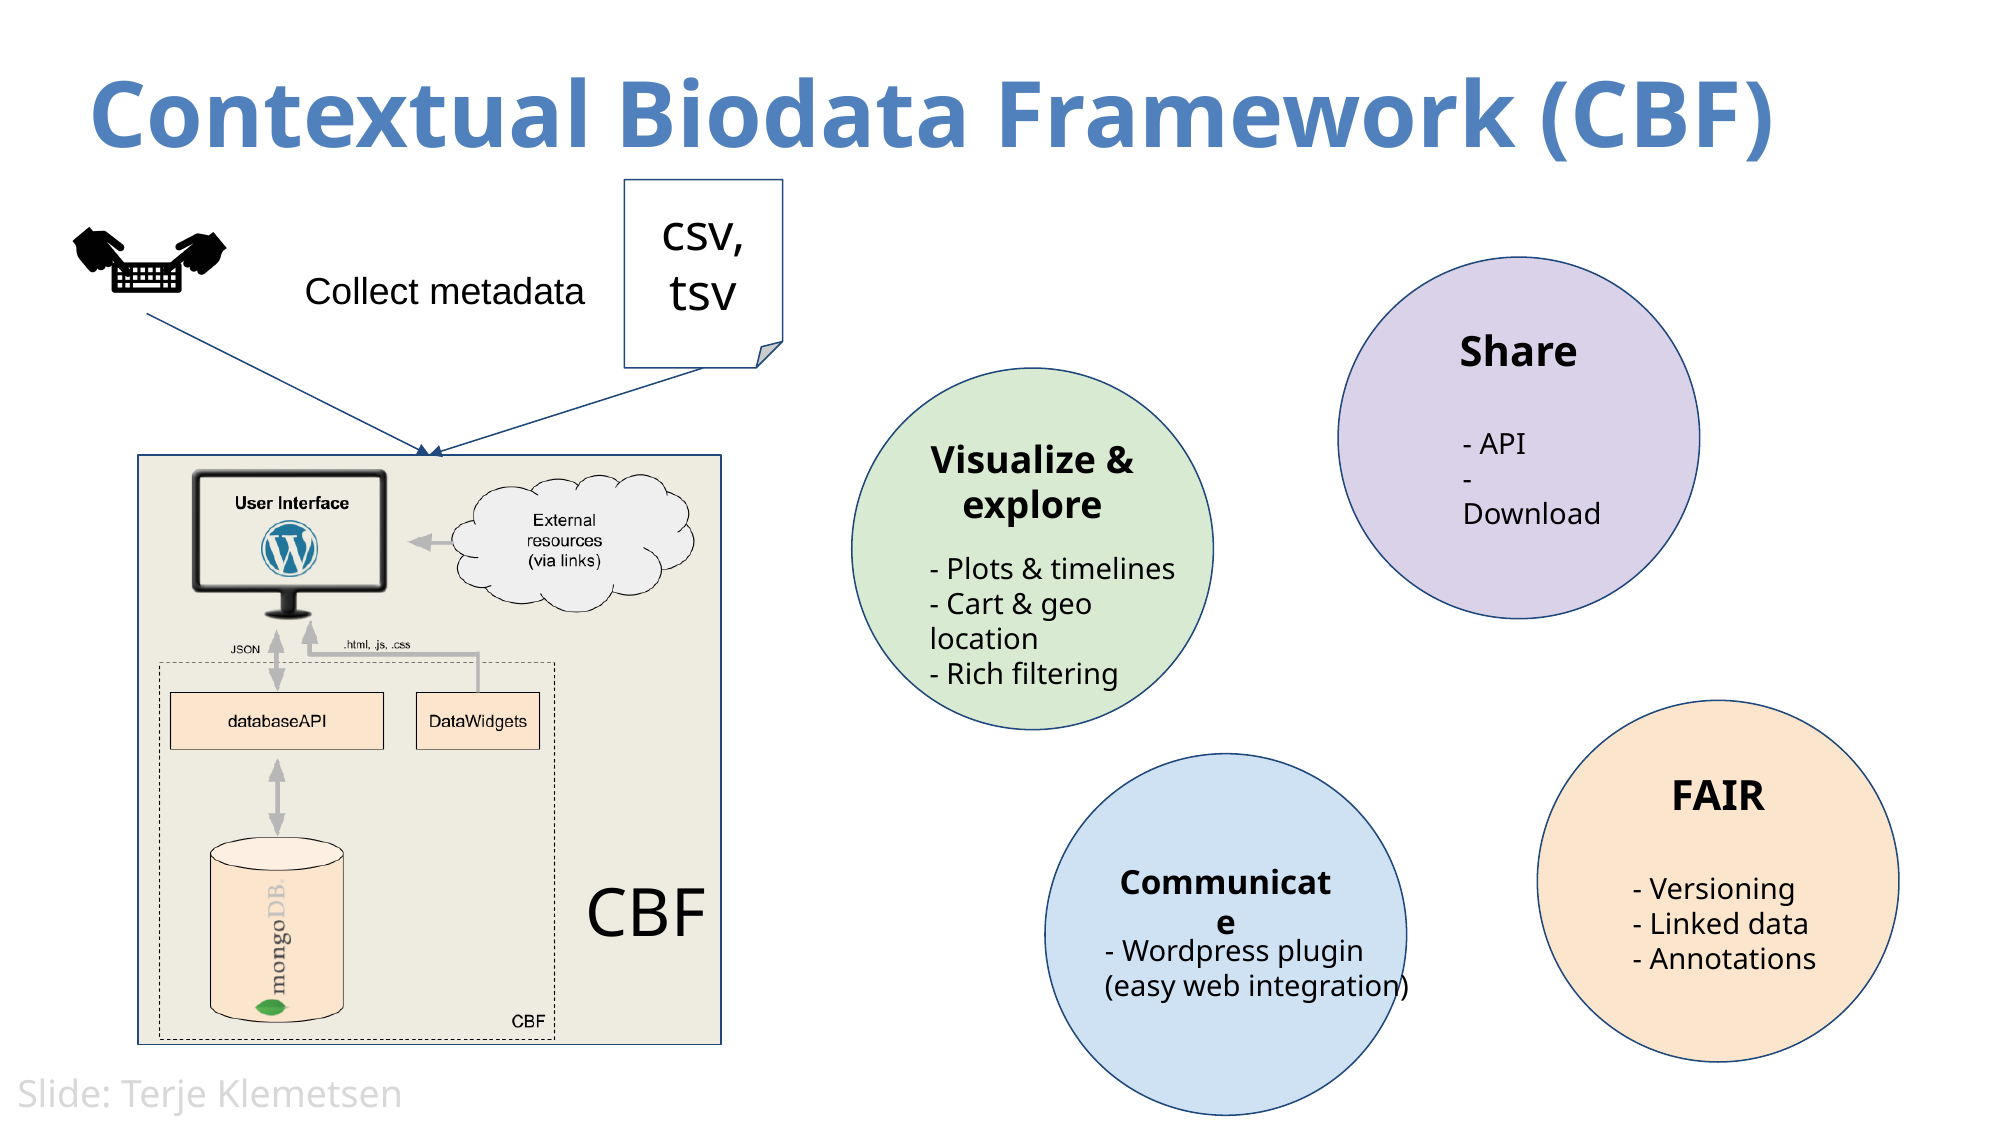

Contextual Biodata Framework (CBF)
csv,
tsv
Share
- API
- Download
Collect metadata
Visualize & explore
- Plots & timelines
- Cart & geo location
- Rich filtering
CBF
FAIR
- Versioning
- Linked data
- Annotations
Communicate
- Wordpress plugin
(easy web integration)
Slide: Terje Klemetsen